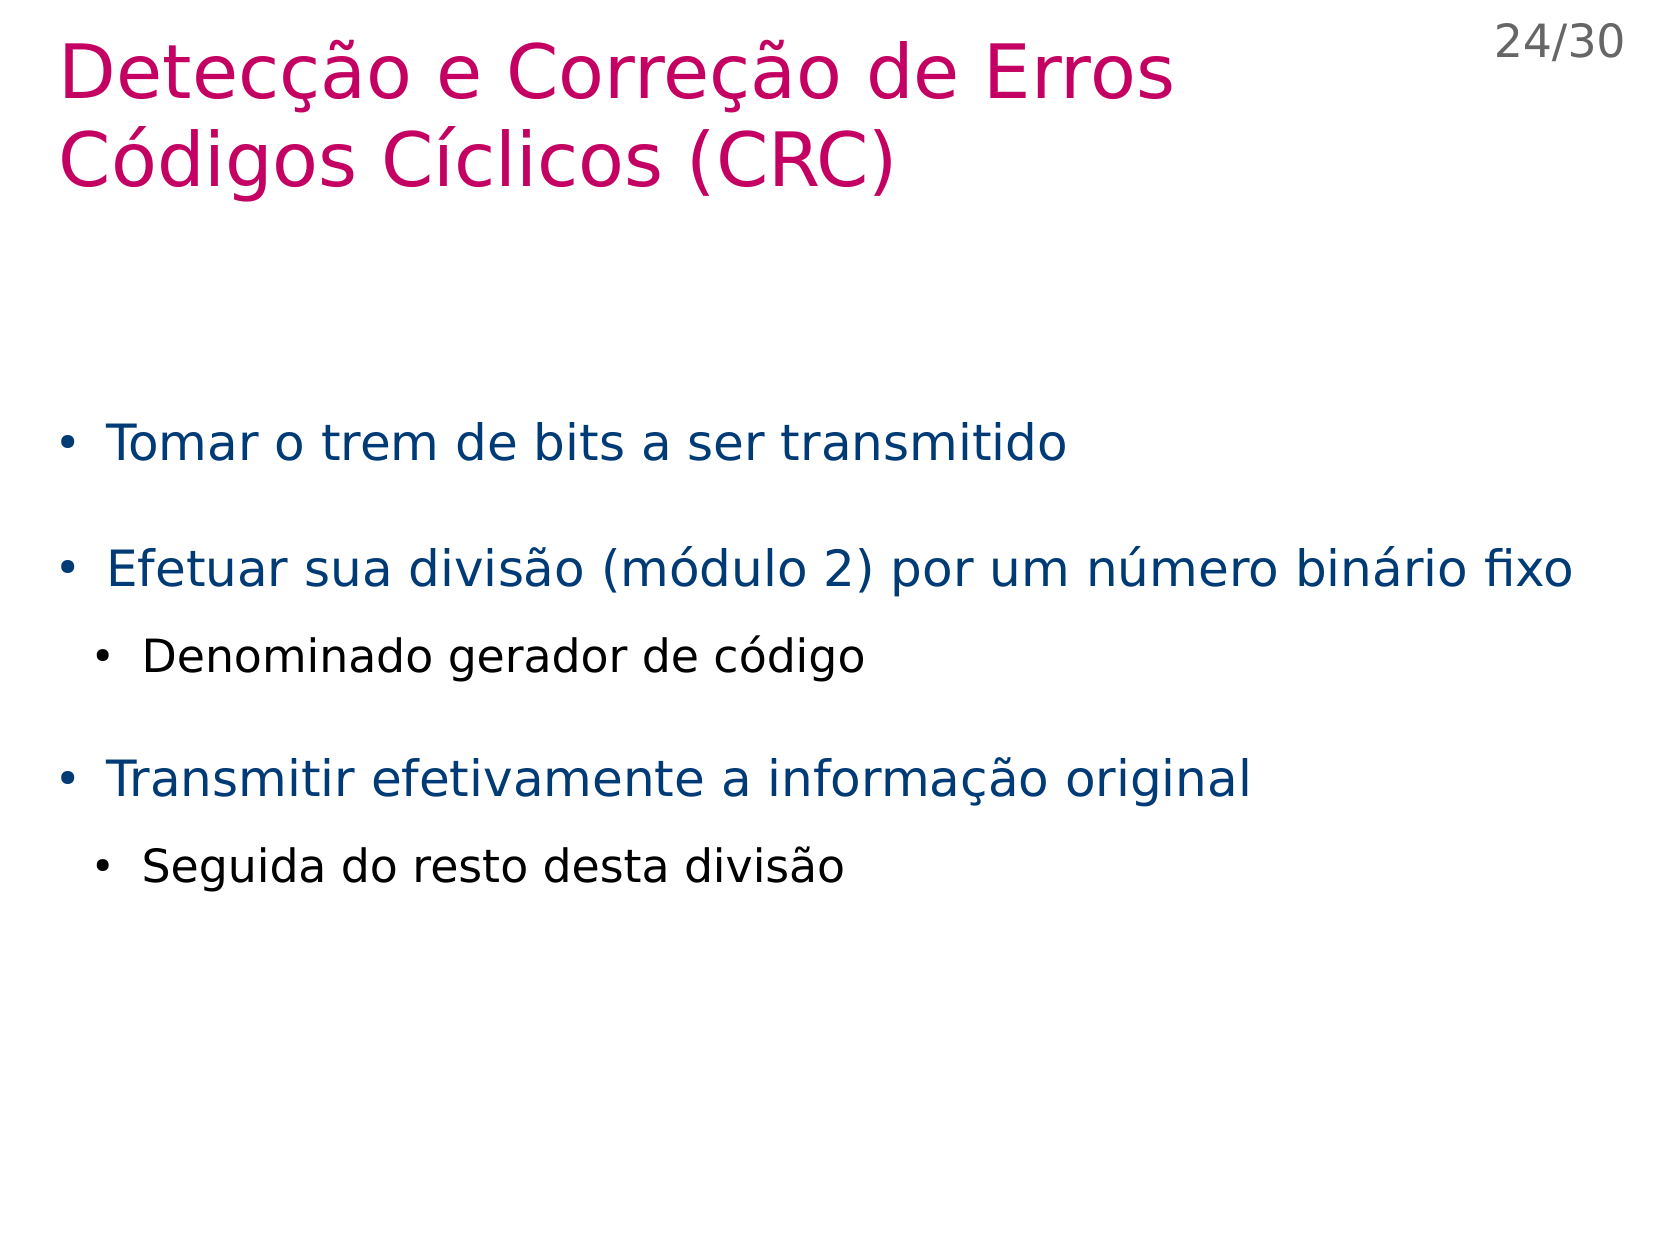

24
# Detecção e Correção de Erros Códigos Cíclicos (CRC)
Tomar o trem de bits a ser transmitido
Efetuar sua divisão (módulo 2) por um número binário fixo
Denominado gerador de código
Transmitir efetivamente a informação original
Seguida do resto desta divisão